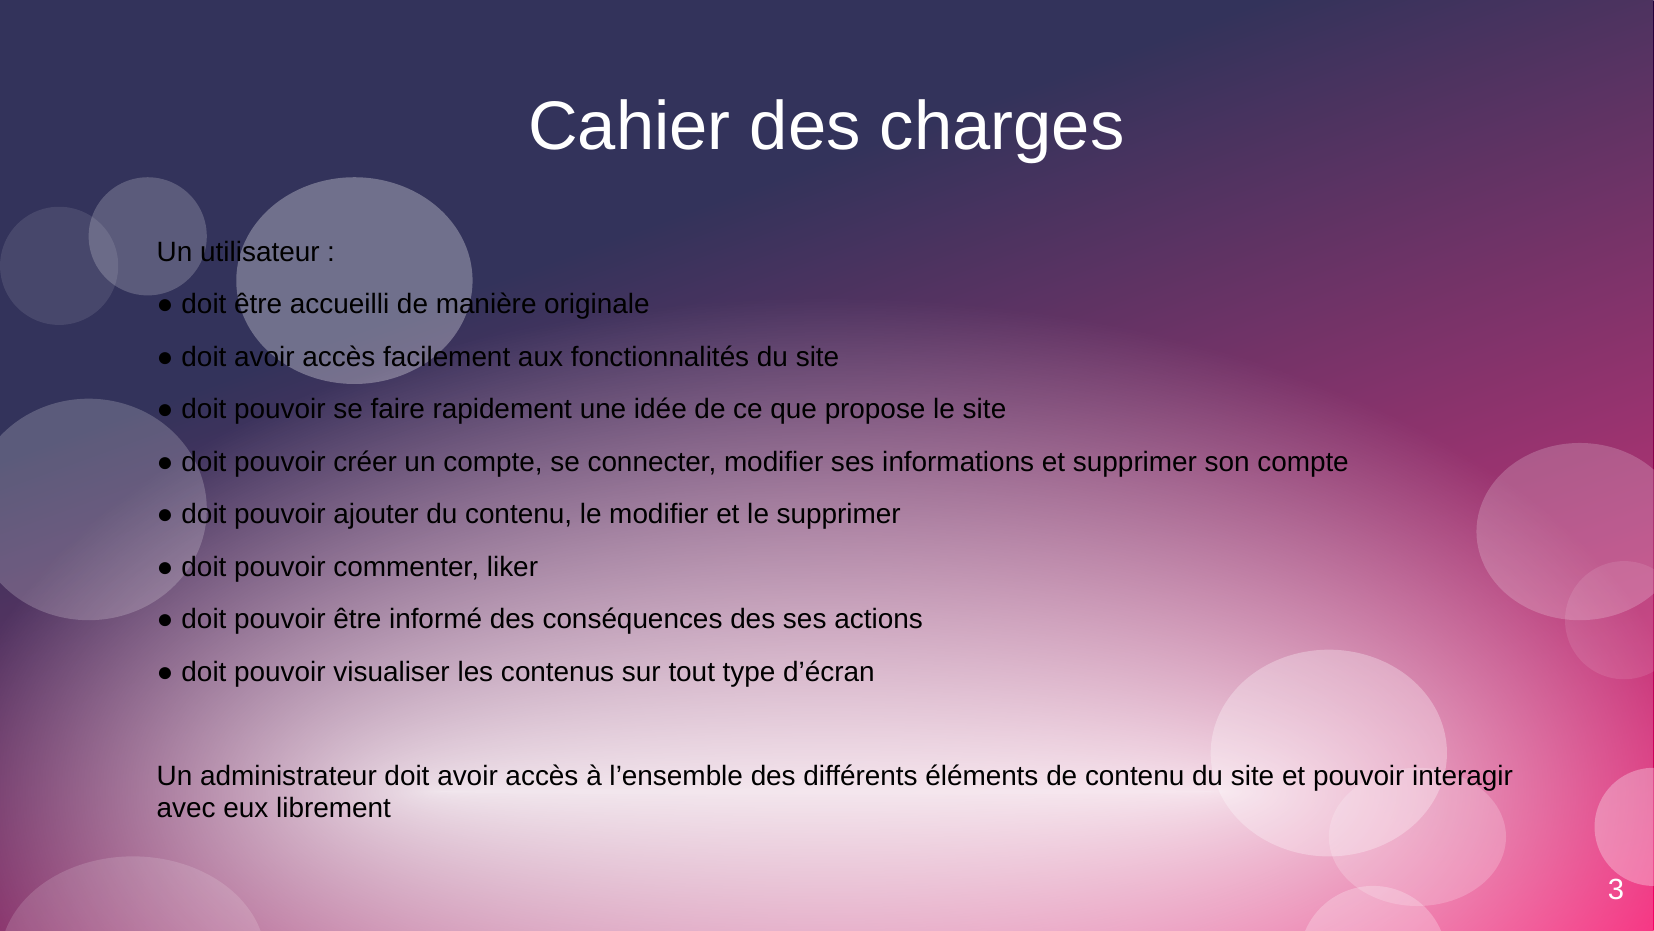

# Cahier des charges
Un utilisateur :
● doit être accueilli de manière originale
● doit avoir accès facilement aux fonctionnalités du site
● doit pouvoir se faire rapidement une idée de ce que propose le site
● doit pouvoir créer un compte, se connecter, modifier ses informations et supprimer son compte
● doit pouvoir ajouter du contenu, le modifier et le supprimer
● doit pouvoir commenter, liker
● doit pouvoir être informé des conséquences des ses actions
● doit pouvoir visualiser les contenus sur tout type d’écran
Un administrateur doit avoir accès à l’ensemble des différents éléments de contenu du site et pouvoir interagir avec eux librement